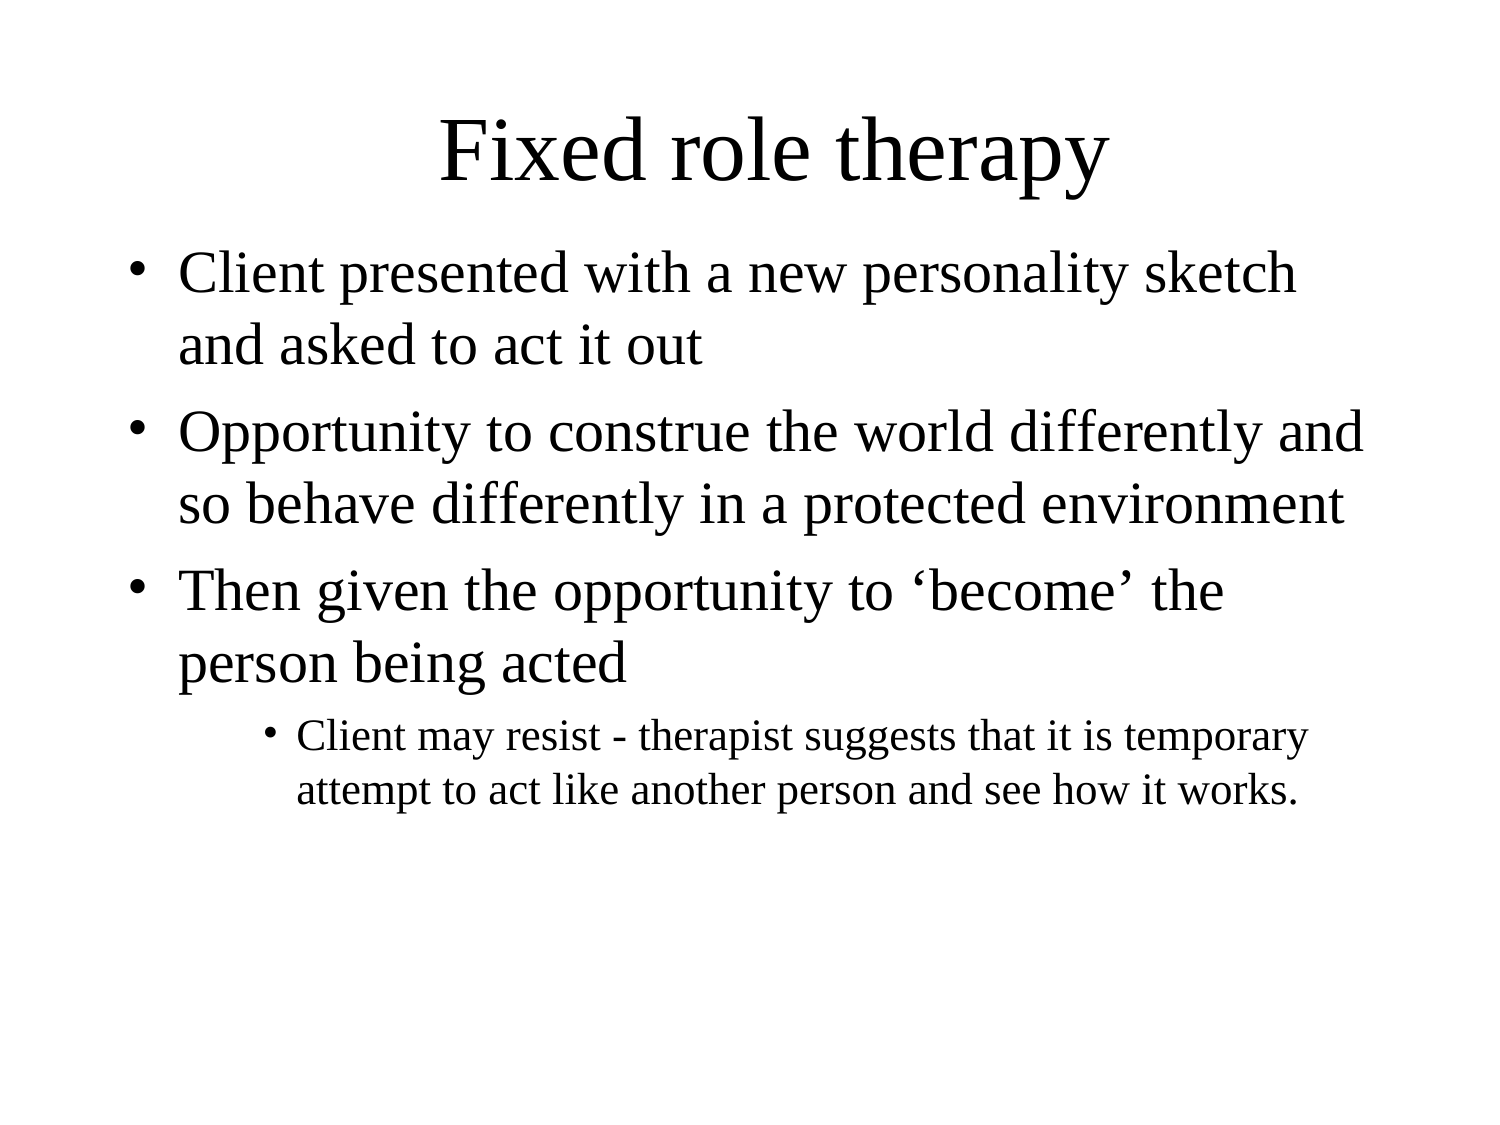

# Fixed role therapy
Client presented with a new personality sketch and asked to act it out
Opportunity to construe the world differently and so behave differently in a protected environment
Then given the opportunity to ‘become’ the person being acted
Client may resist - therapist suggests that it is temporary attempt to act like another person and see how it works.